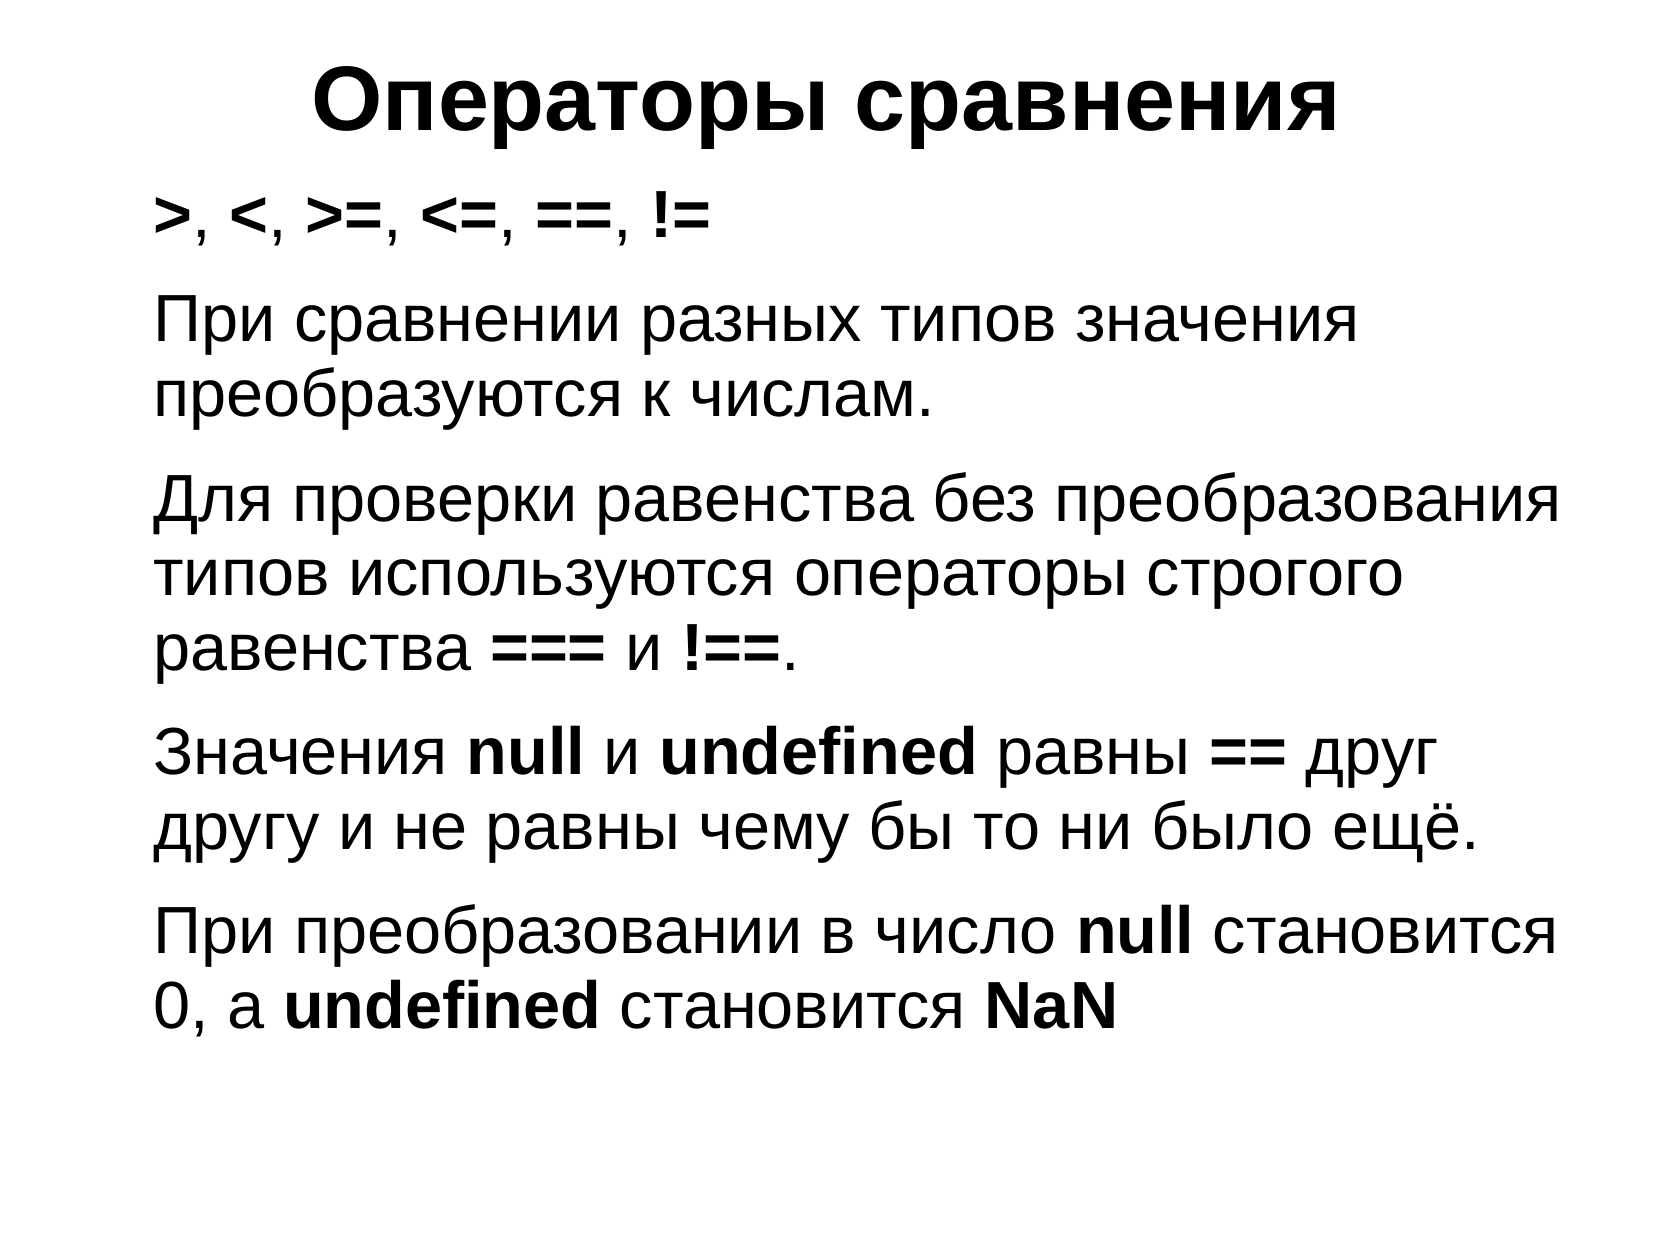

# Операторы сравнения
>, <, >=, <=, ==, !=
При сравнении разных типов значения преобразуются к числам.
Для проверки равенства без преобразования типов используются операторы строгого равенства === и !==.
Значения null и undefined равны == друг другу и не равны чему бы то ни было ещё.
При преобразовании в число null становится 0, а undefined становится NaN